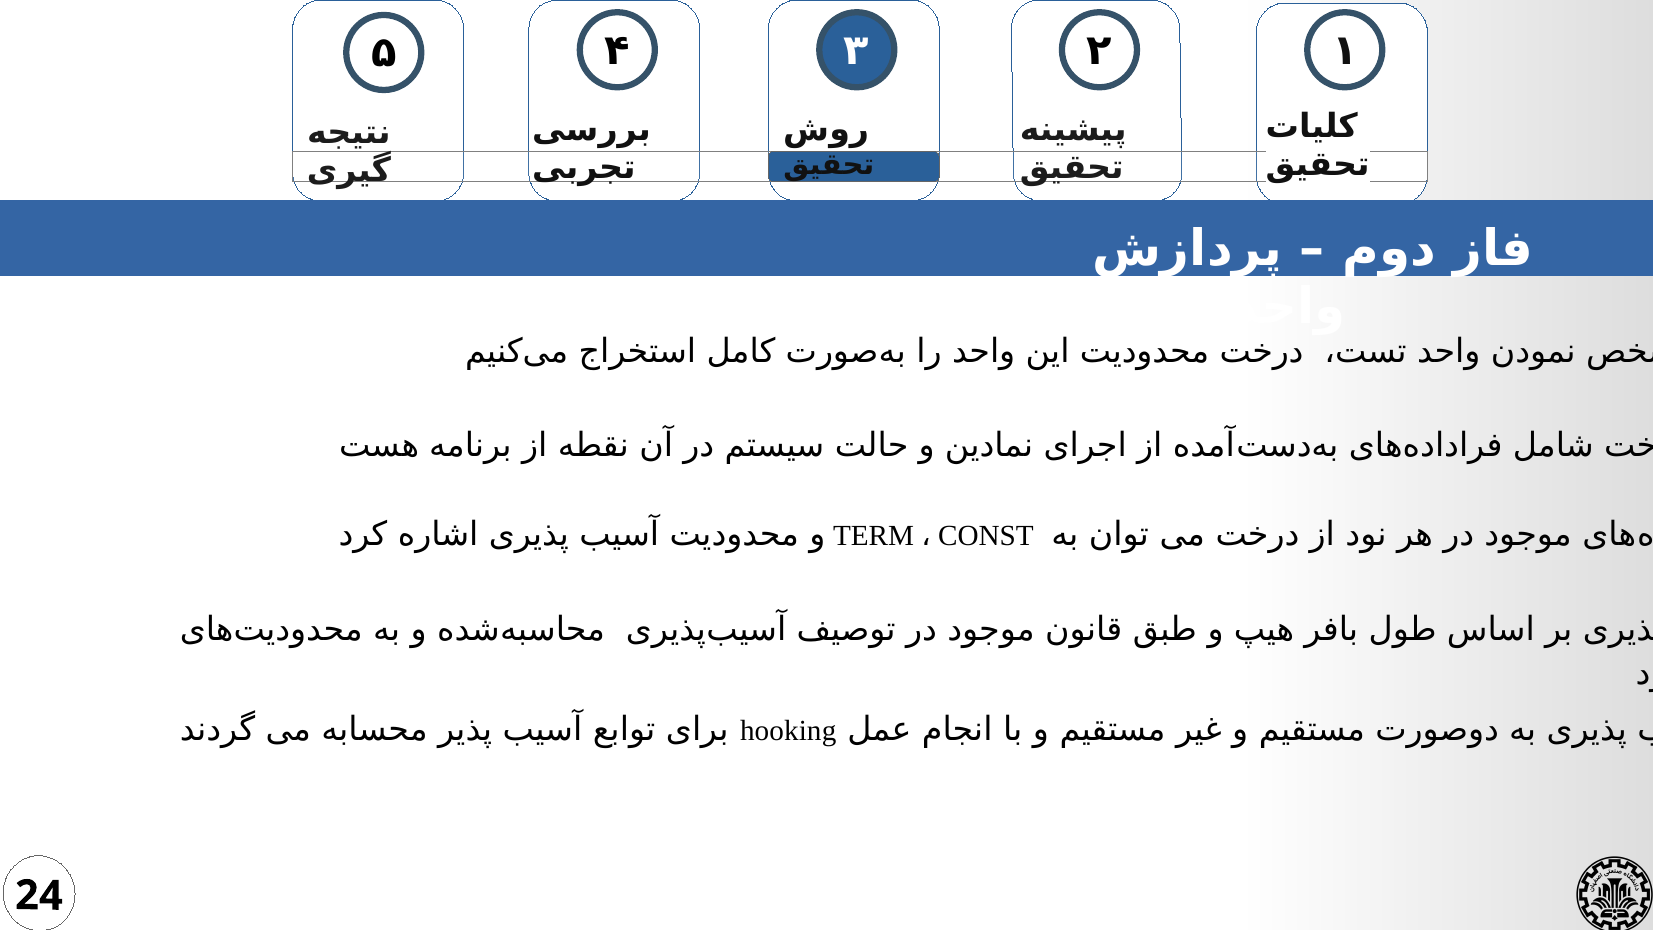

۴
۳
۲
۱
۵
کلیات تحقیق
بررسی تجربی
روش تحقیق
پیشینه تحقیق
نتیجه گیری
فاز دوم – پردازش واحد تست
پس از مشخص نمودن واحد تست، درخت محدودیت این واحد را به‌صورت کامل استخراج می‌کنیم
هر نود از این درخت شامل فراداده‌های به‌دست‌آمده از اجرای نمادین و حالت سیستم در آن نقطه از برنامه هست
از فراداده‌های موجود در هر نود از درخت می توان به TERM ، CONST و محدودیت آسیب پذیری اشاره کرد
محدودیت آسیب پذیری بر اساس طول بافر هیپ و طبق قانون موجود در توصیف آسیب‌پذیری محاسبه‌شده و به محدودیت‌های
 نود اضافه می‌شود
محدودیت آسیب پذیری به دوصورت مستقیم و غیر مستقیم و با انجام عمل hooking برای توابع آسیب پذیر محسابه می گردند
24